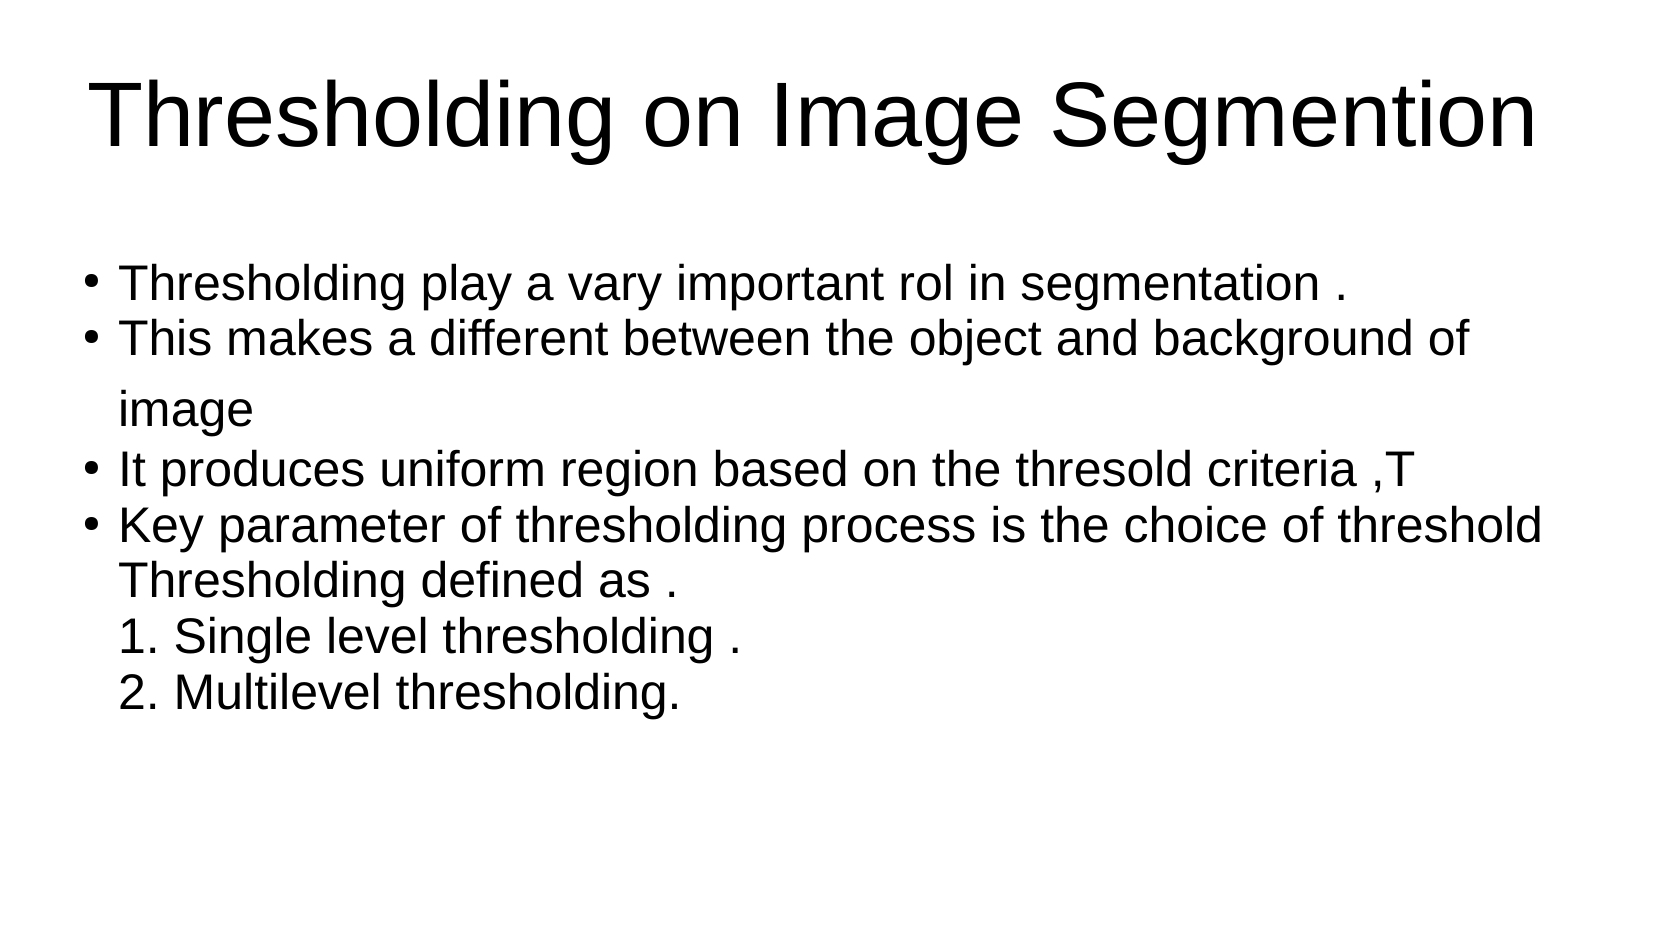

# Thresholding on Image Segmention
Thresholding play a vary important rol in segmentation .
This makes a different between the object and background of image
It produces uniform region based on the thresold criteria ,T
Key parameter of thresholding process is the choice of threshold
Thresholding defined as .
1. Single level thresholding .
2. Multilevel thresholding.